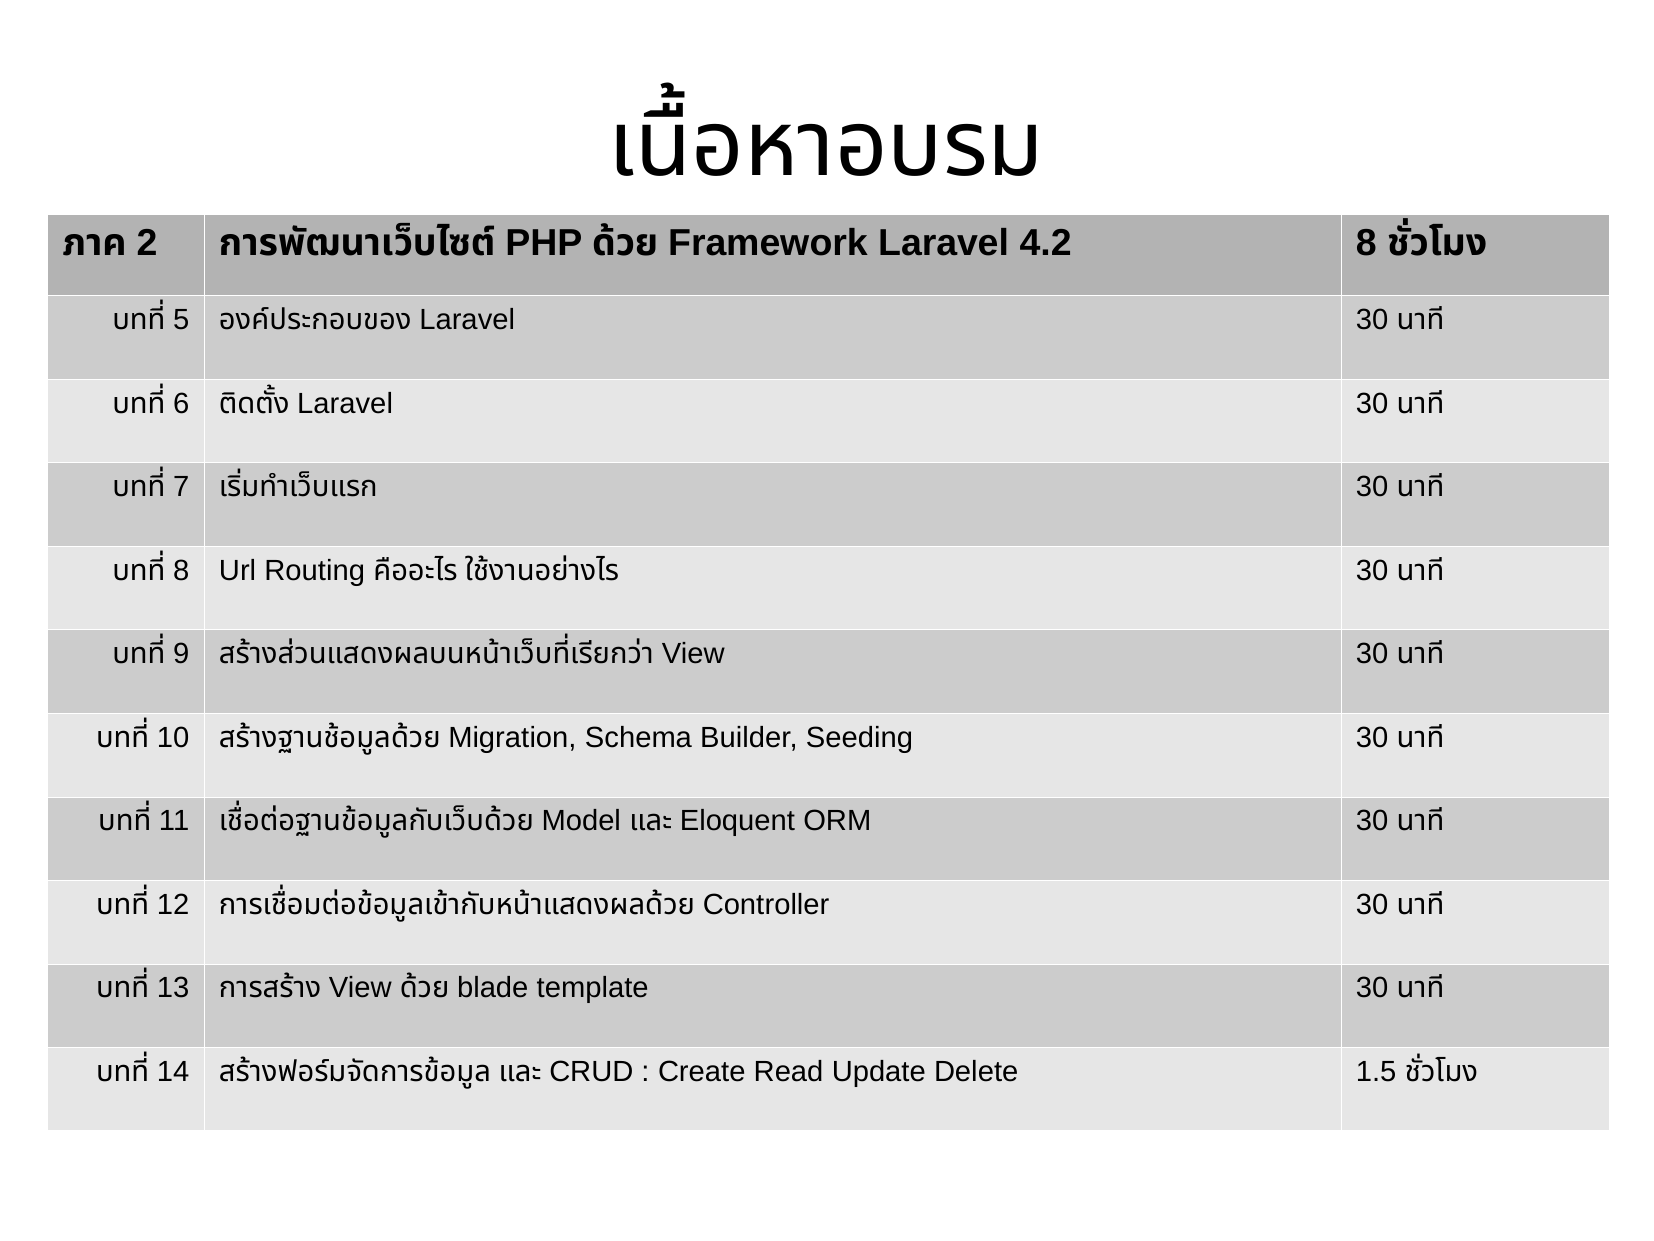

# เนื้อหาอบรม
| ภาค 2 | การพัฒนาเว็บไซต์ PHP ด้วย Framework Laravel 4.2 | 8 ชั่วโมง |
| --- | --- | --- |
| บทที่ 5 | องค์ประกอบของ Laravel | 30 นาที |
| บทที่ 6 | ติดตั้ง Laravel | 30 นาที |
| บทที่ 7 | เริ่มทำเว็บแรก | 30 นาที |
| บทที่ 8 | Url Routing คืออะไร ใช้งานอย่างไร | 30 นาที |
| บทที่ 9 | สร้างส่วนแสดงผลบนหน้าเว็บที่เรียกว่า View | 30 นาที |
| บทที่ 10 | สร้างฐานช้อมูลด้วย Migration, Schema Builder, Seeding | 30 นาที |
| บทที่ 11 | เชื่อต่อฐานข้อมูลกับเว็บด้วย Model และ Eloquent ORM | 30 นาที |
| บทที่ 12 | การเชื่อมต่อข้อมูลเข้ากับหน้าแสดงผลด้วย Controller | 30 นาที |
| บทที่ 13 | การสร้าง View ด้วย blade template | 30 นาที |
| บทที่ 14 | สร้างฟอร์มจัดการข้อมูล และ CRUD : Create Read Update Delete | 1.5 ชั่วโมง |